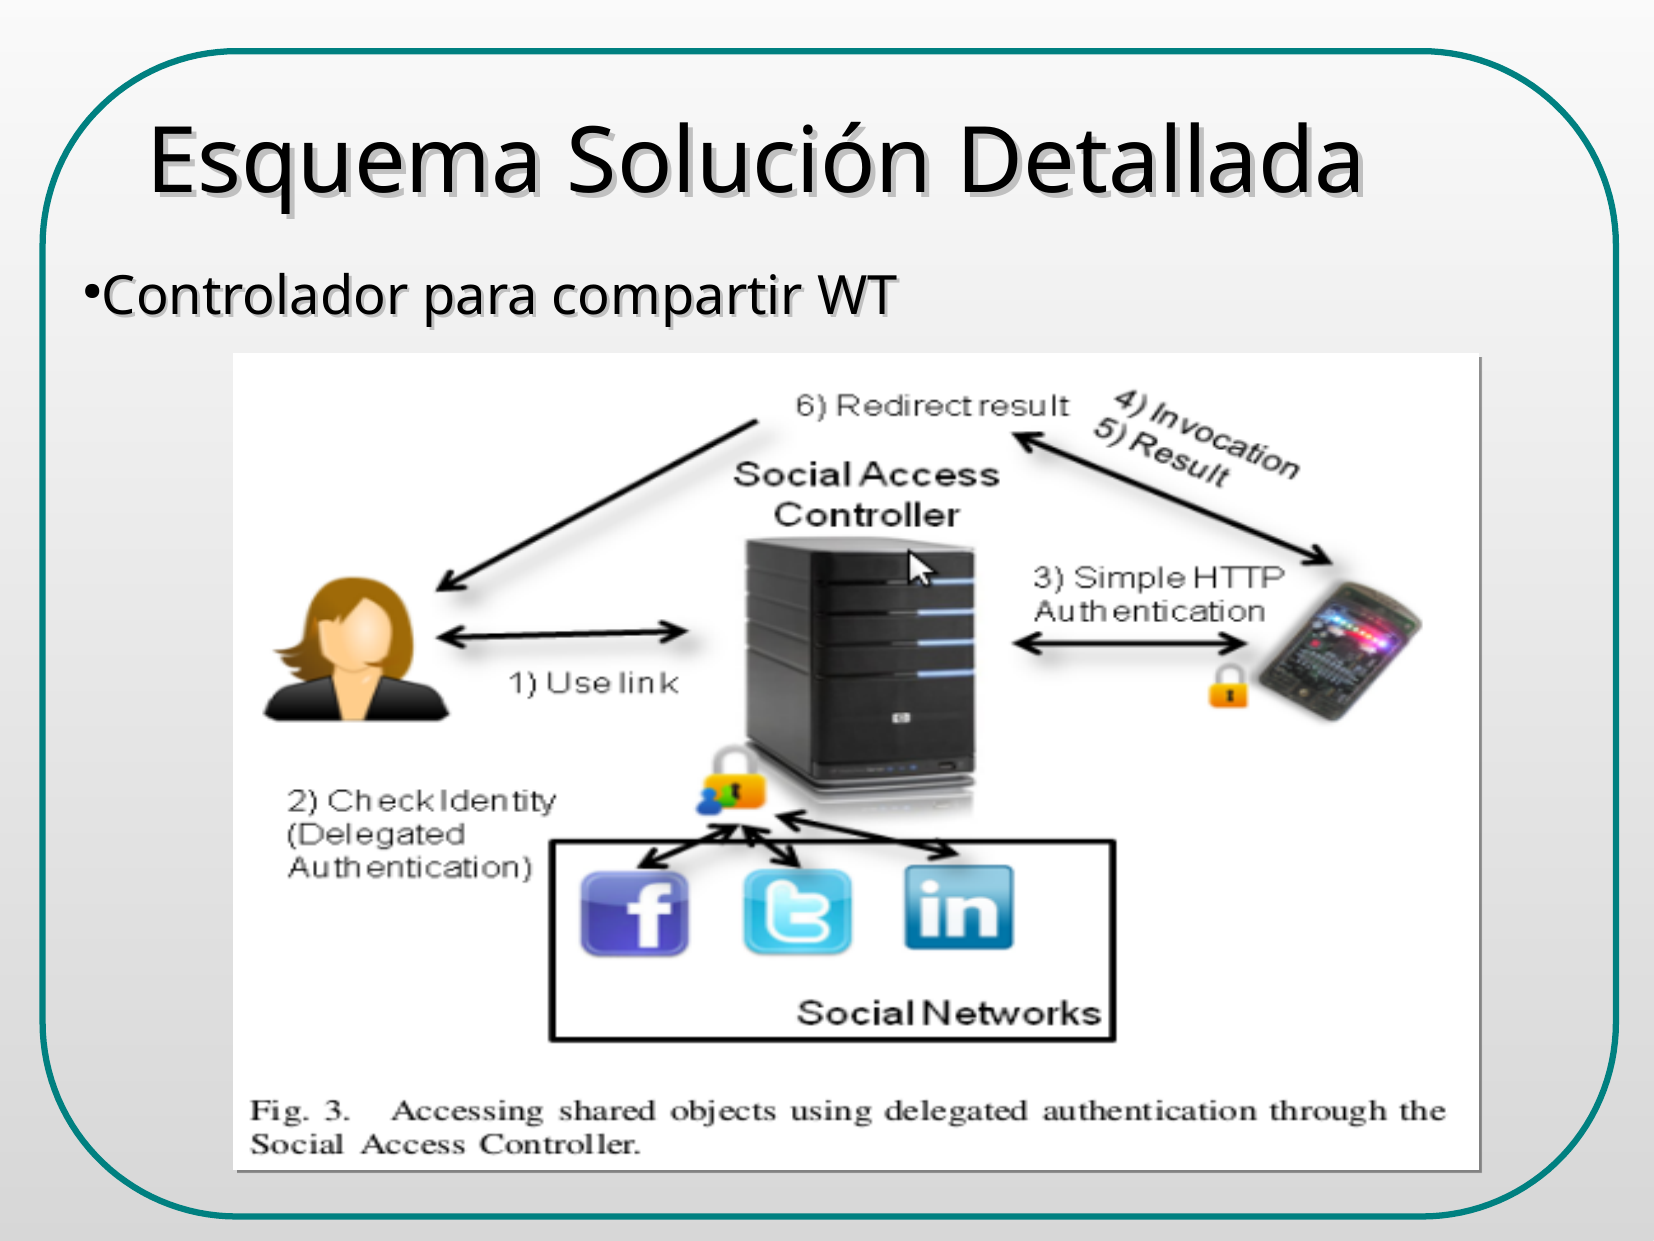

# Esquema Solución Detallada
Controlador para compartir WT